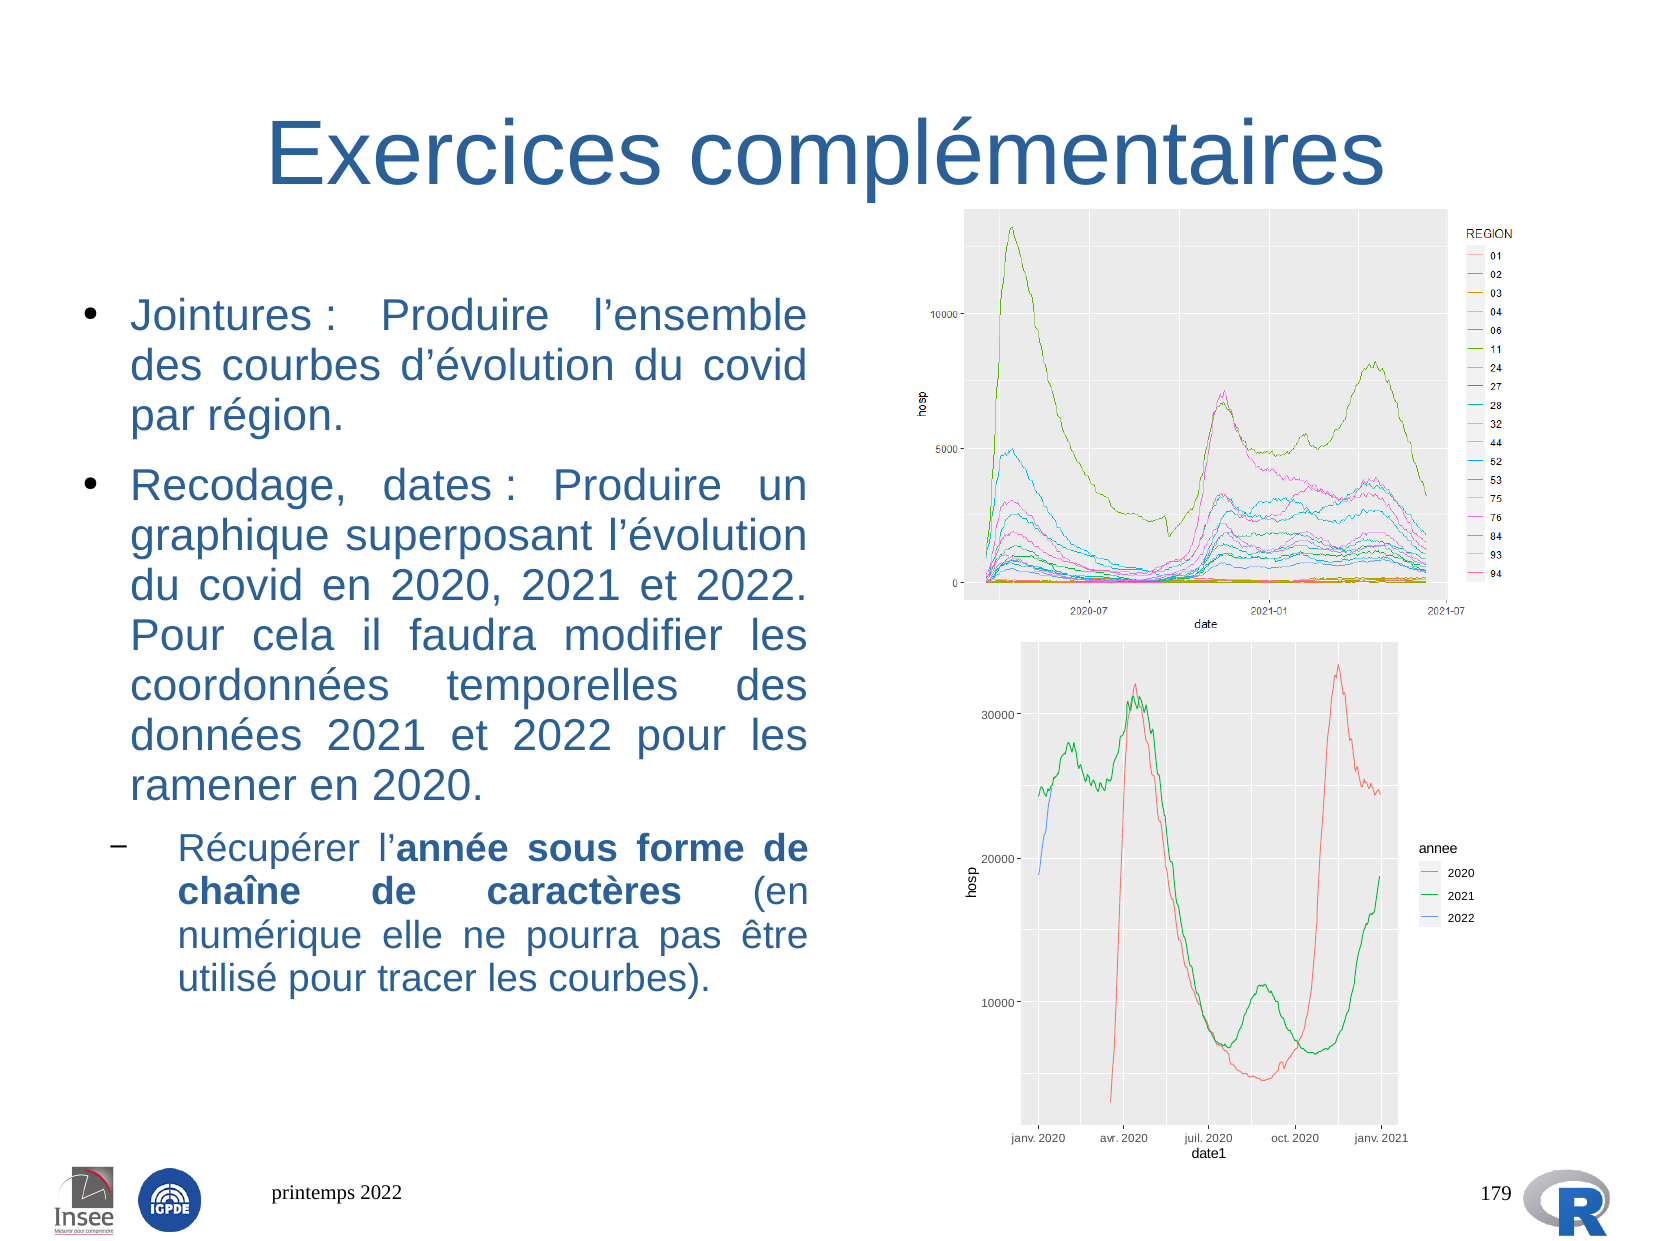

# Exercices complémentaires
Jointures : Produire l’ensemble des courbes d’évolution du covid par région.
Recodage, dates : Produire un graphique superposant l’évolution du covid en 2020, 2021 et 2022. Pour cela il faudra modifier les coordonnées temporelles des données 2021 et 2022 pour les ramener en 2020.
Récupérer l’année sous forme de chaîne de caractères (en numérique elle ne pourra pas être utilisé pour tracer les courbes).
printemps 2022
179